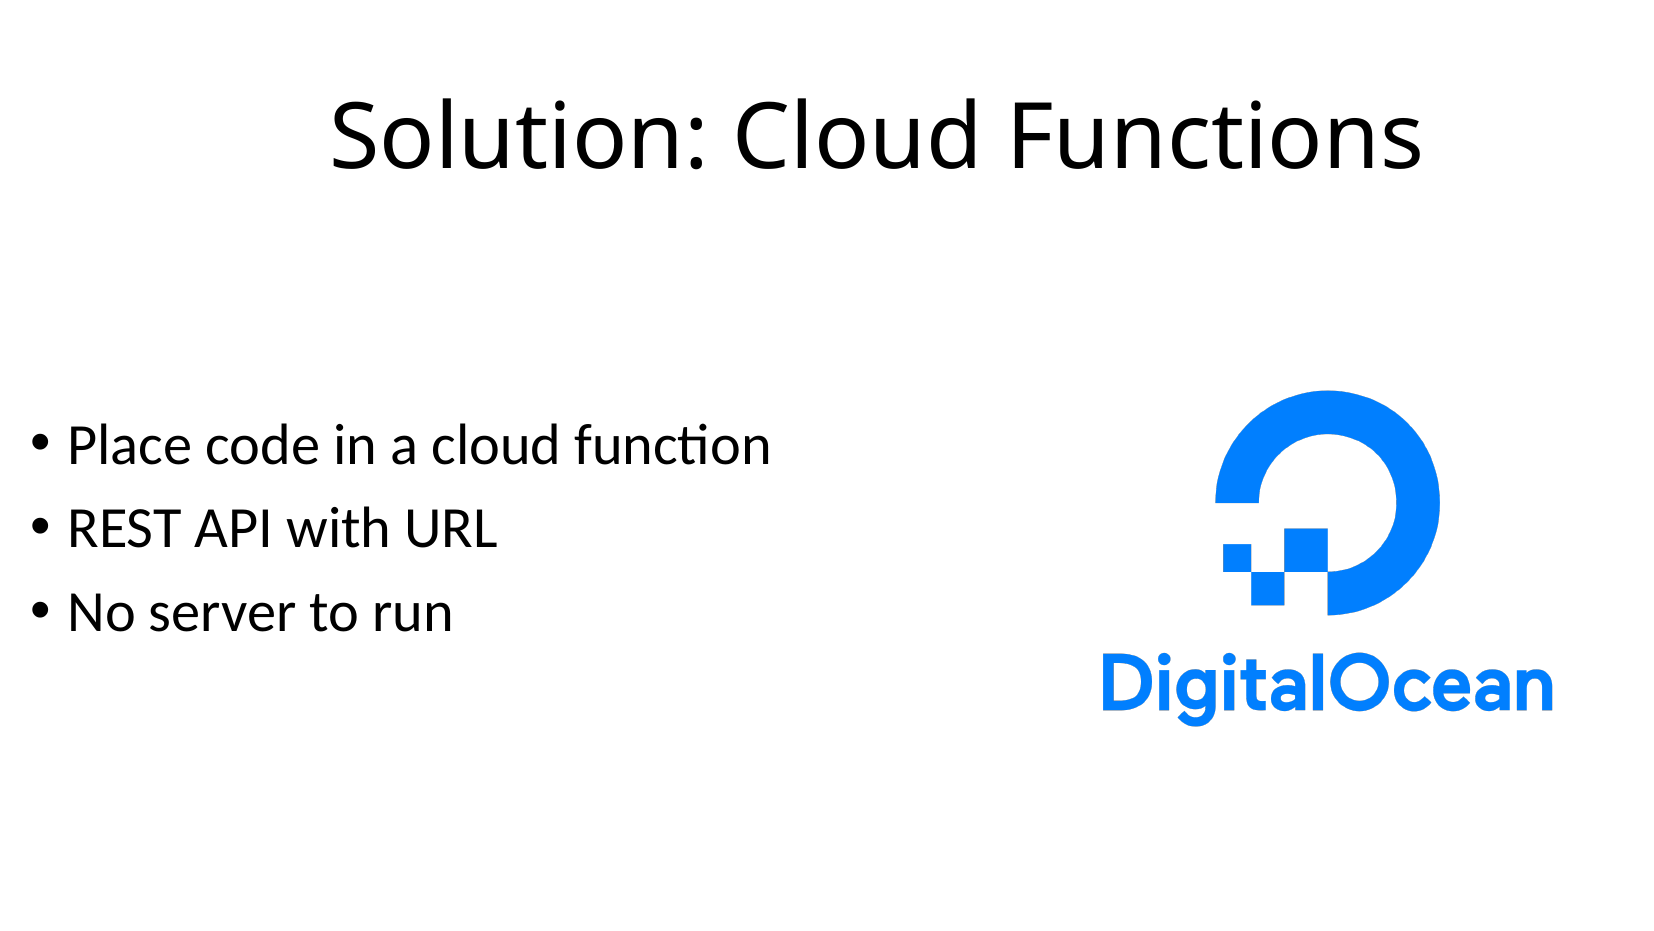

# Solution: Cloud Functions
Place code in a cloud function
REST API with URL
No server to run